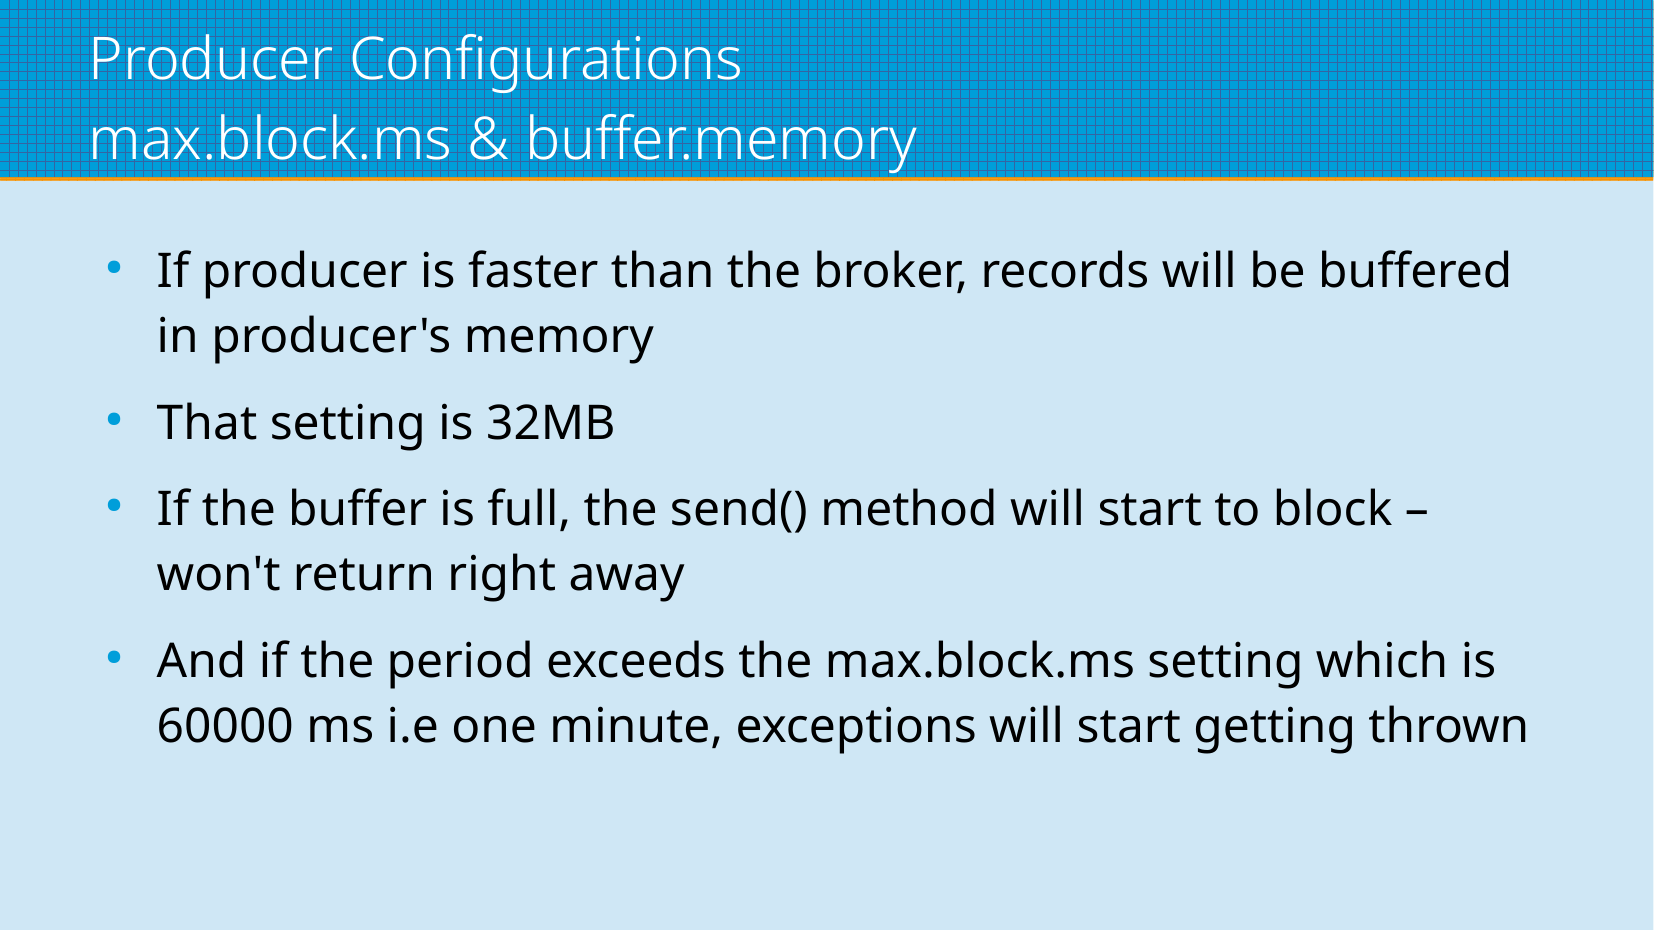

# Producer Configurations max.block.ms & buffer.memory
If producer is faster than the broker, records will be buffered in producer's memory
That setting is 32MB
If the buffer is full, the send() method will start to block – won't return right away
And if the period exceeds the max.block.ms setting which is 60000 ms i.e one minute, exceptions will start getting thrown